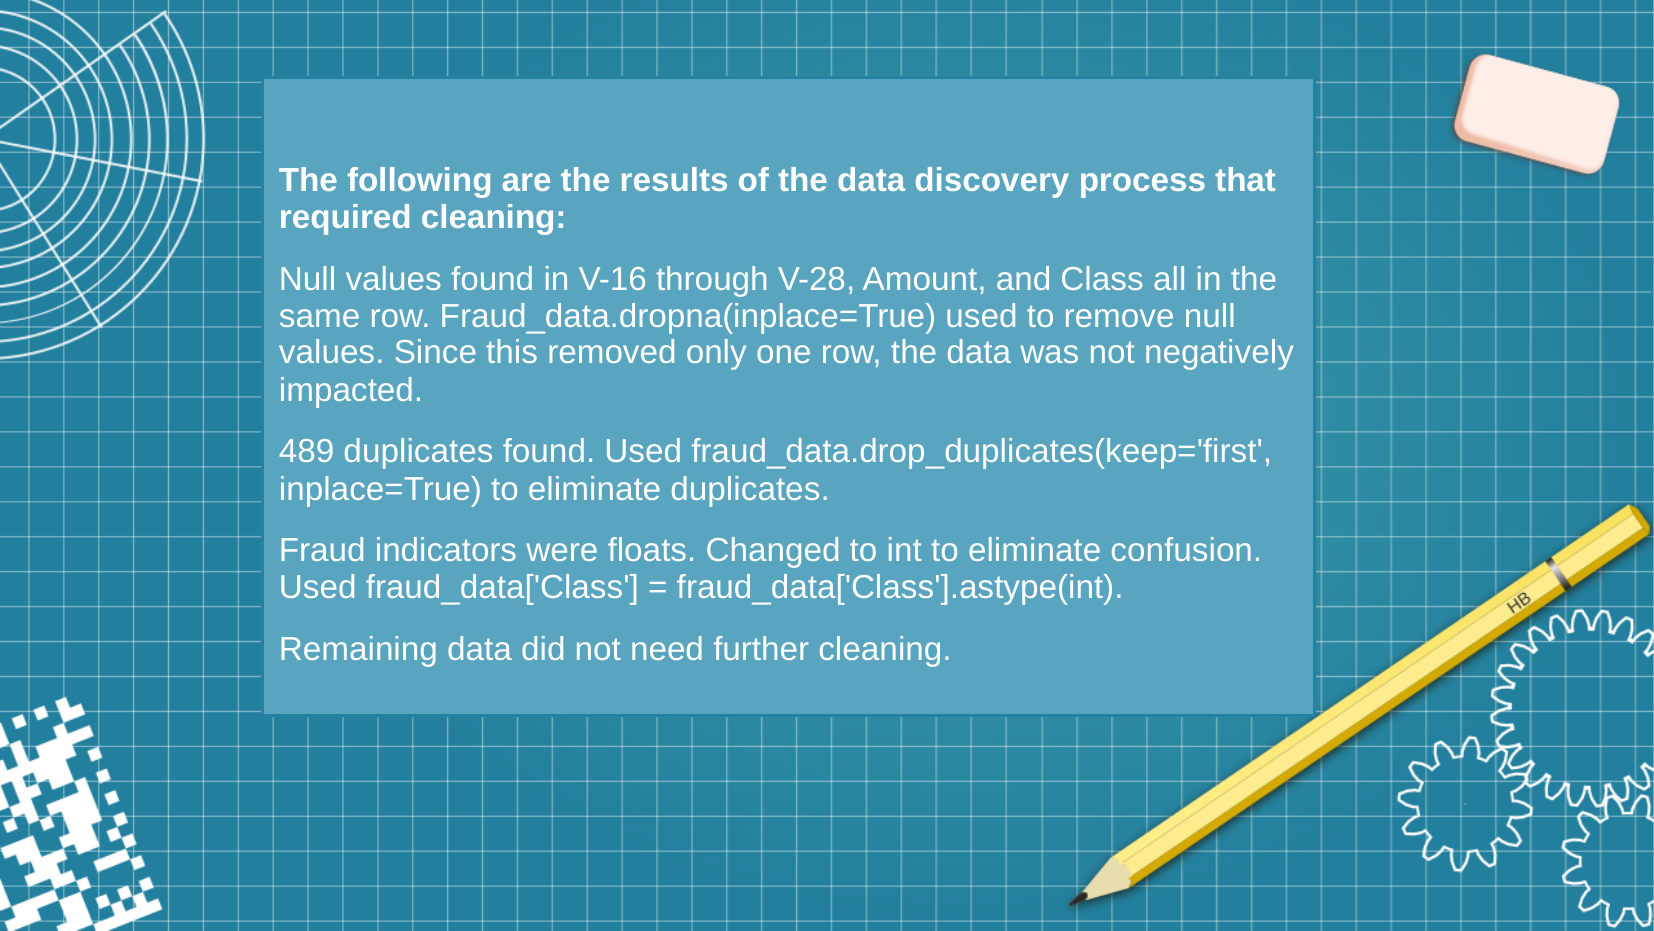

The following are the results of the data discovery process that required cleaning:
Null values found in V-16 through V-28, Amount, and Class all in the same row. Fraud_data.dropna(inplace=True) used to remove null values. Since this removed only one row, the data was not negatively impacted.
489 duplicates found. Used fraud_data.drop_duplicates(keep='first', inplace=True) to eliminate duplicates.
Fraud indicators were floats. Changed to int to eliminate confusion. Used fraud_data['Class'] = fraud_data['Class'].astype(int).
Remaining data did not need further cleaning.